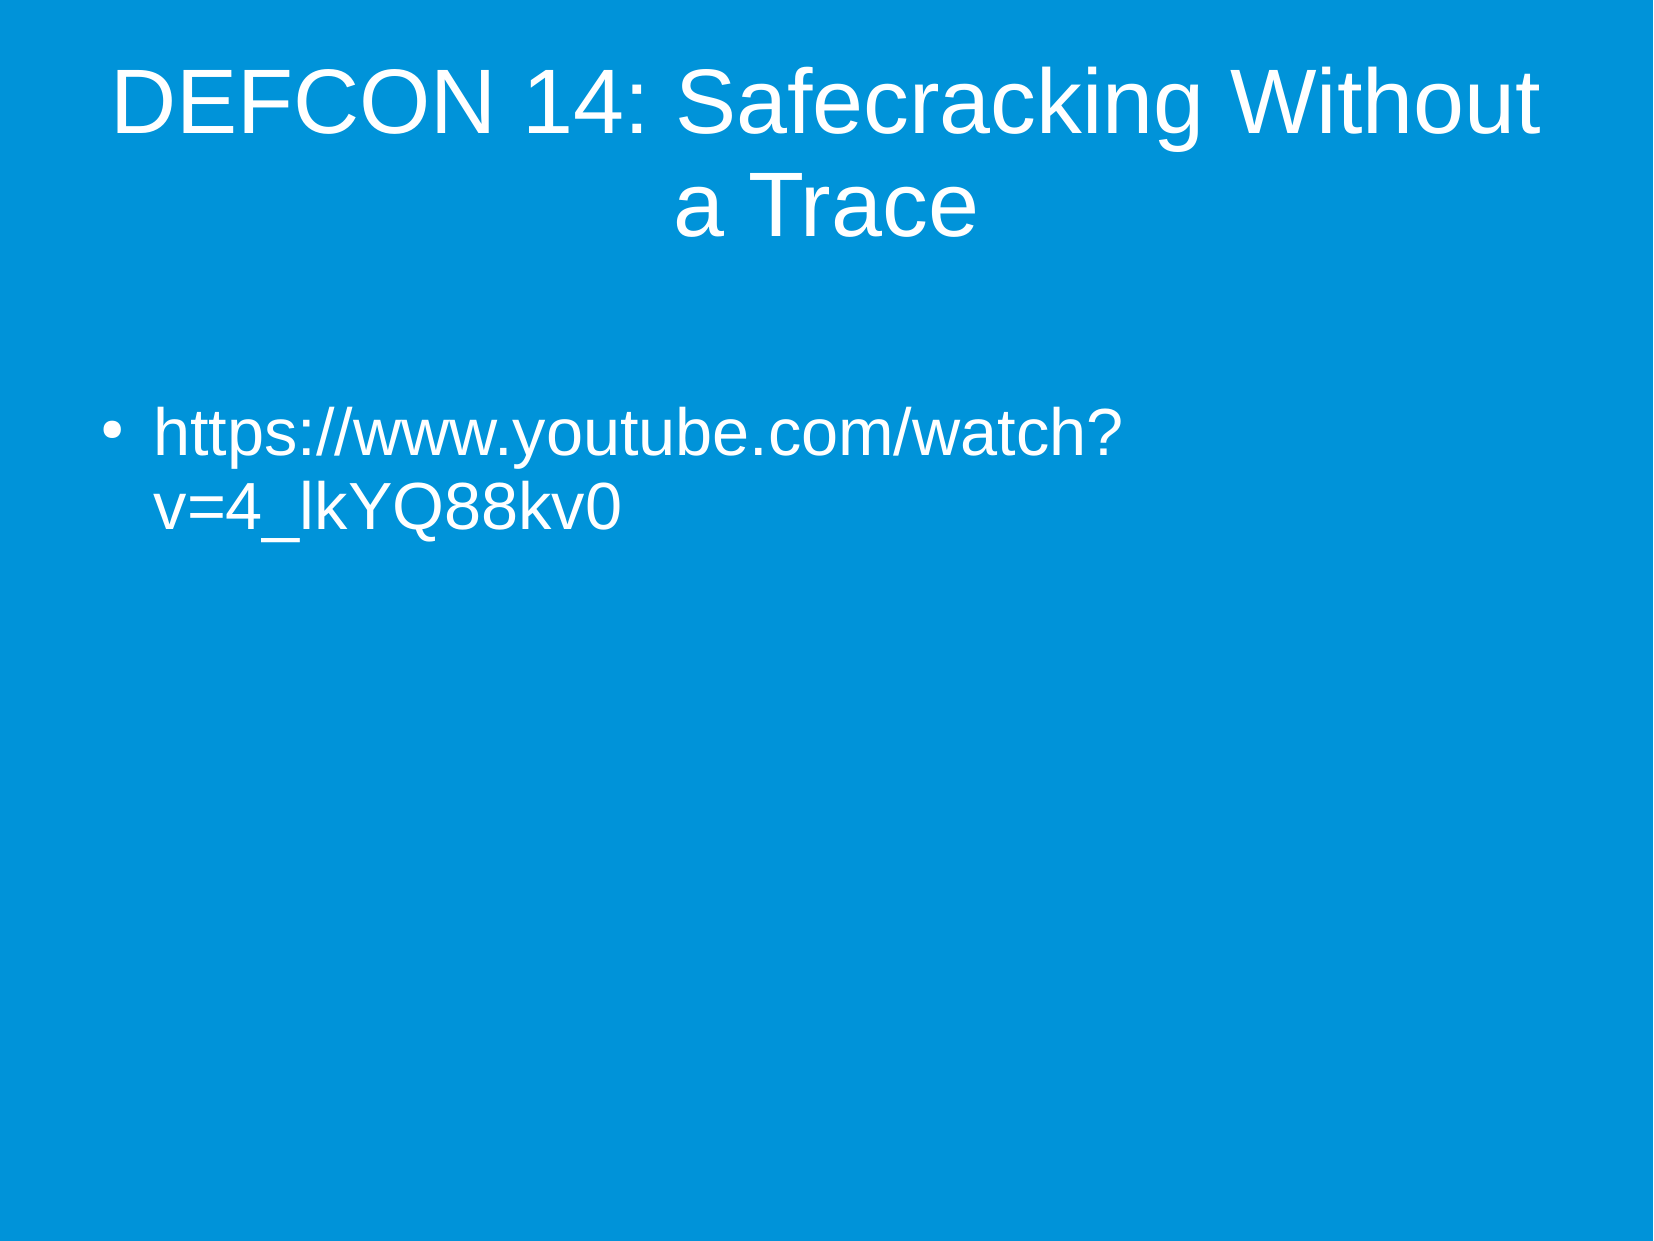

# DEFCON 14: Safecracking Without a Trace
https://www.youtube.com/watch?v=4_lkYQ88kv0